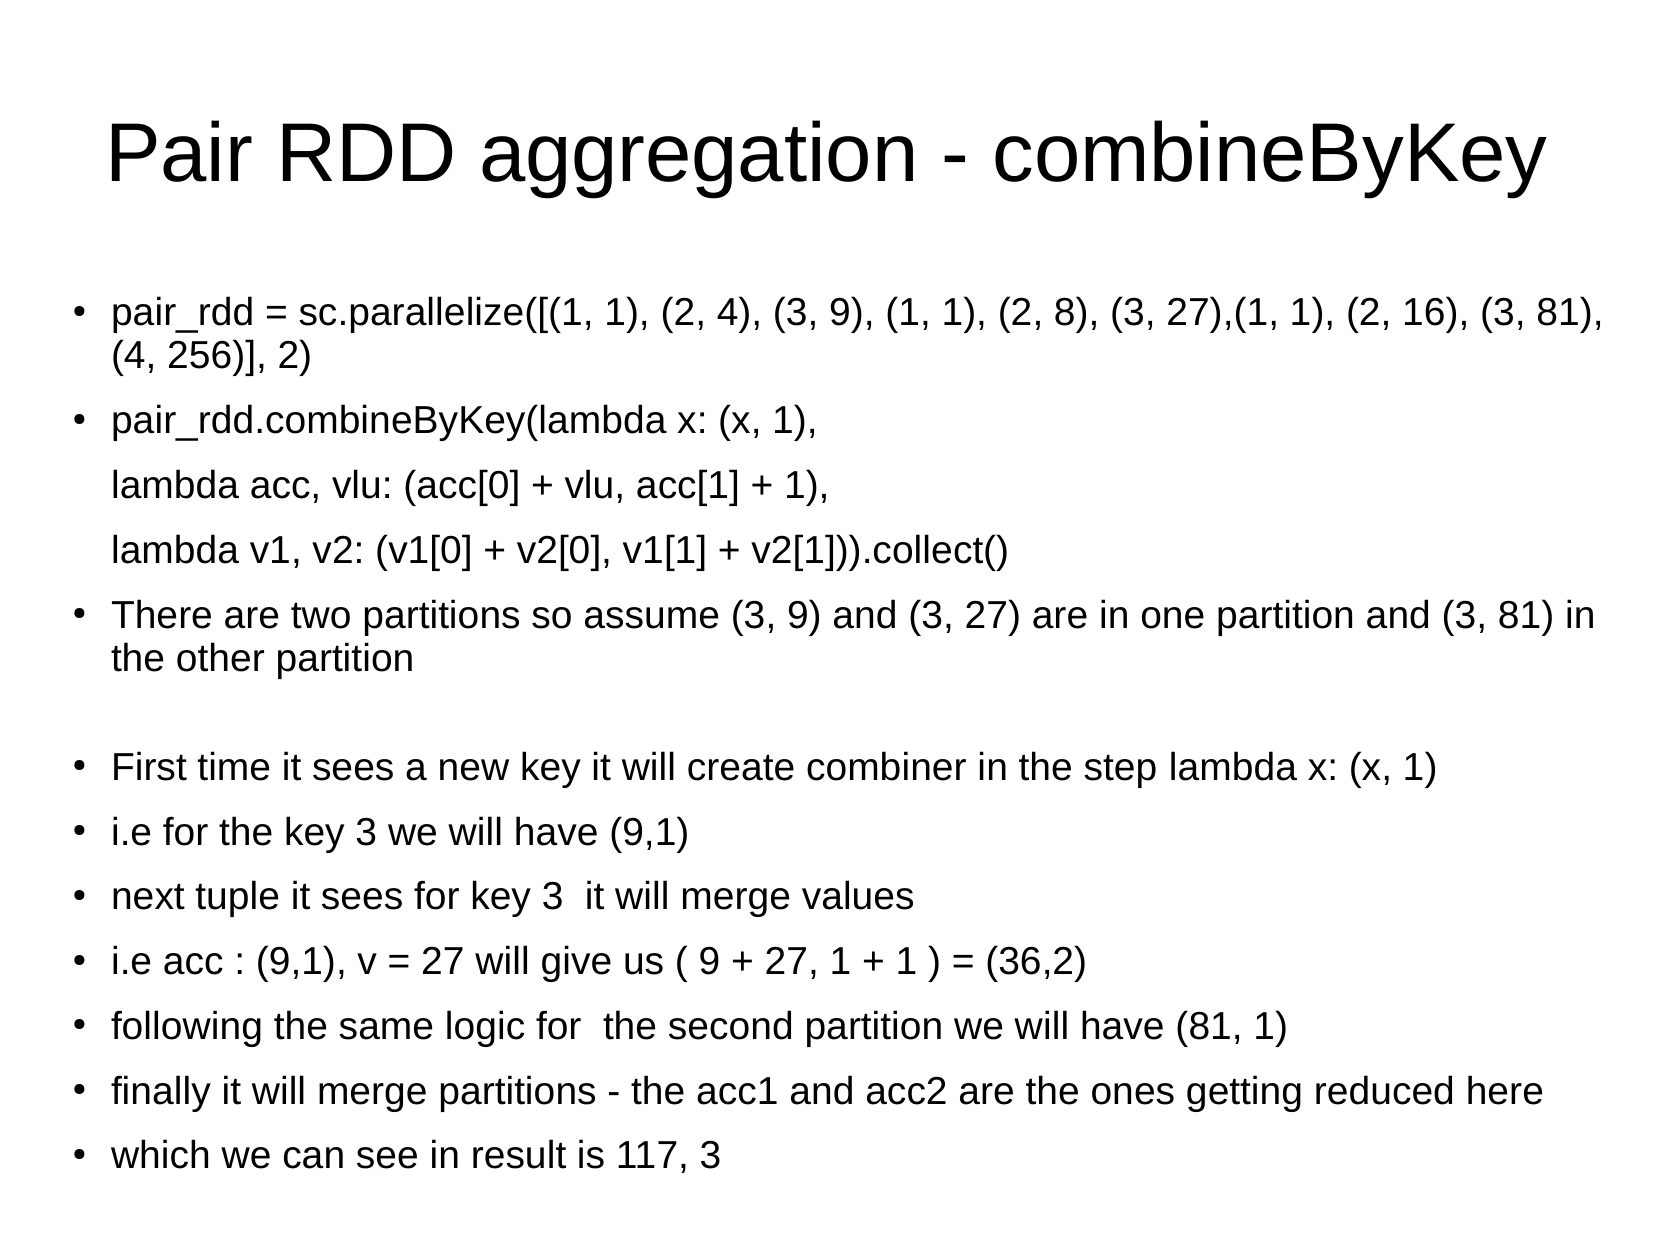

# Pair RDD aggregation - combineByKey
pair_rdd = sc.parallelize([(1, 1), (2, 4), (3, 9), (1, 1), (2, 8), (3, 27),(1, 1), (2, 16), (3, 81), (4, 256)], 2)
pair_rdd.combineByKey(lambda x: (x, 1),
lambda acc, vlu: (acc[0] + vlu, acc[1] + 1),
lambda v1, v2: (v1[0] + v2[0], v1[1] + v2[1])).collect()
There are two partitions so assume (3, 9) and (3, 27) are in one partition and (3, 81) in the other partition
First time it sees a new key it will create combiner in the step lambda x: (x, 1)
i.e for the key 3 we will have (9,1)
next tuple it sees for key 3 it will merge values
i.e acc : (9,1), v = 27 will give us ( 9 + 27, 1 + 1 ) = (36,2)
following the same logic for the second partition we will have (81, 1)
finally it will merge partitions - the acc1 and acc2 are the ones getting reduced here
which we can see in result is 117, 3